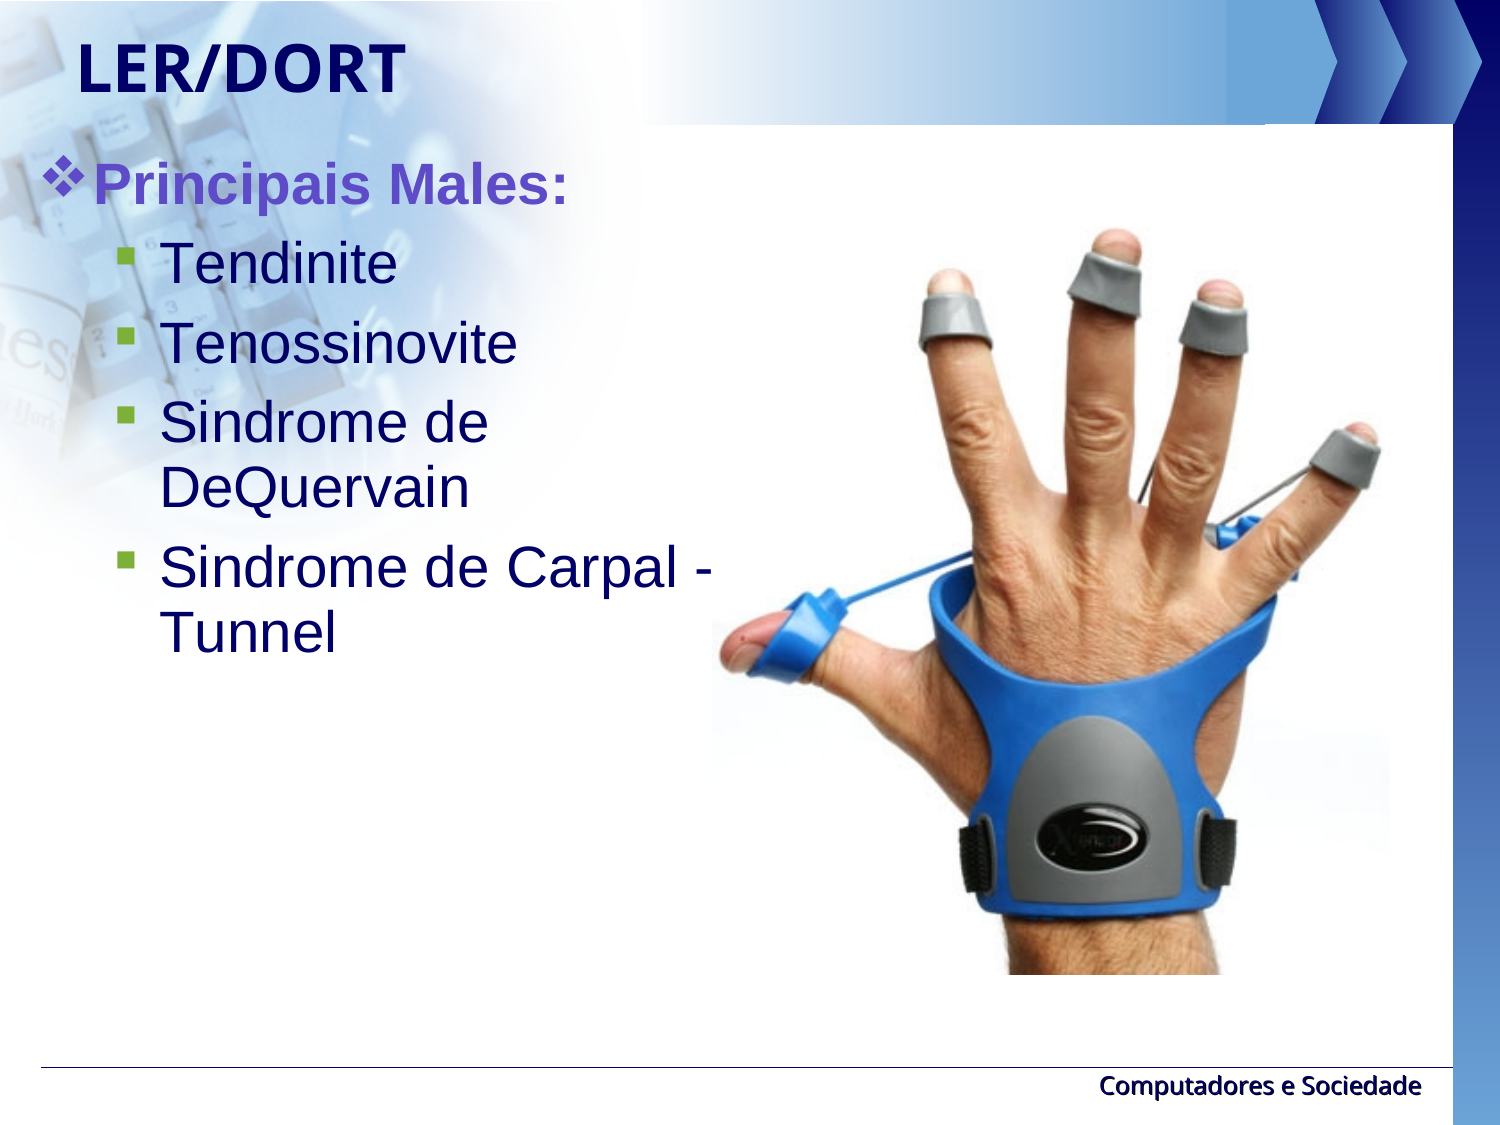

# LER/DORT
Principais Males:
Tendinite
Tenossinovite
Sindrome de DeQuervain
Sindrome de Carpal - Tunnel